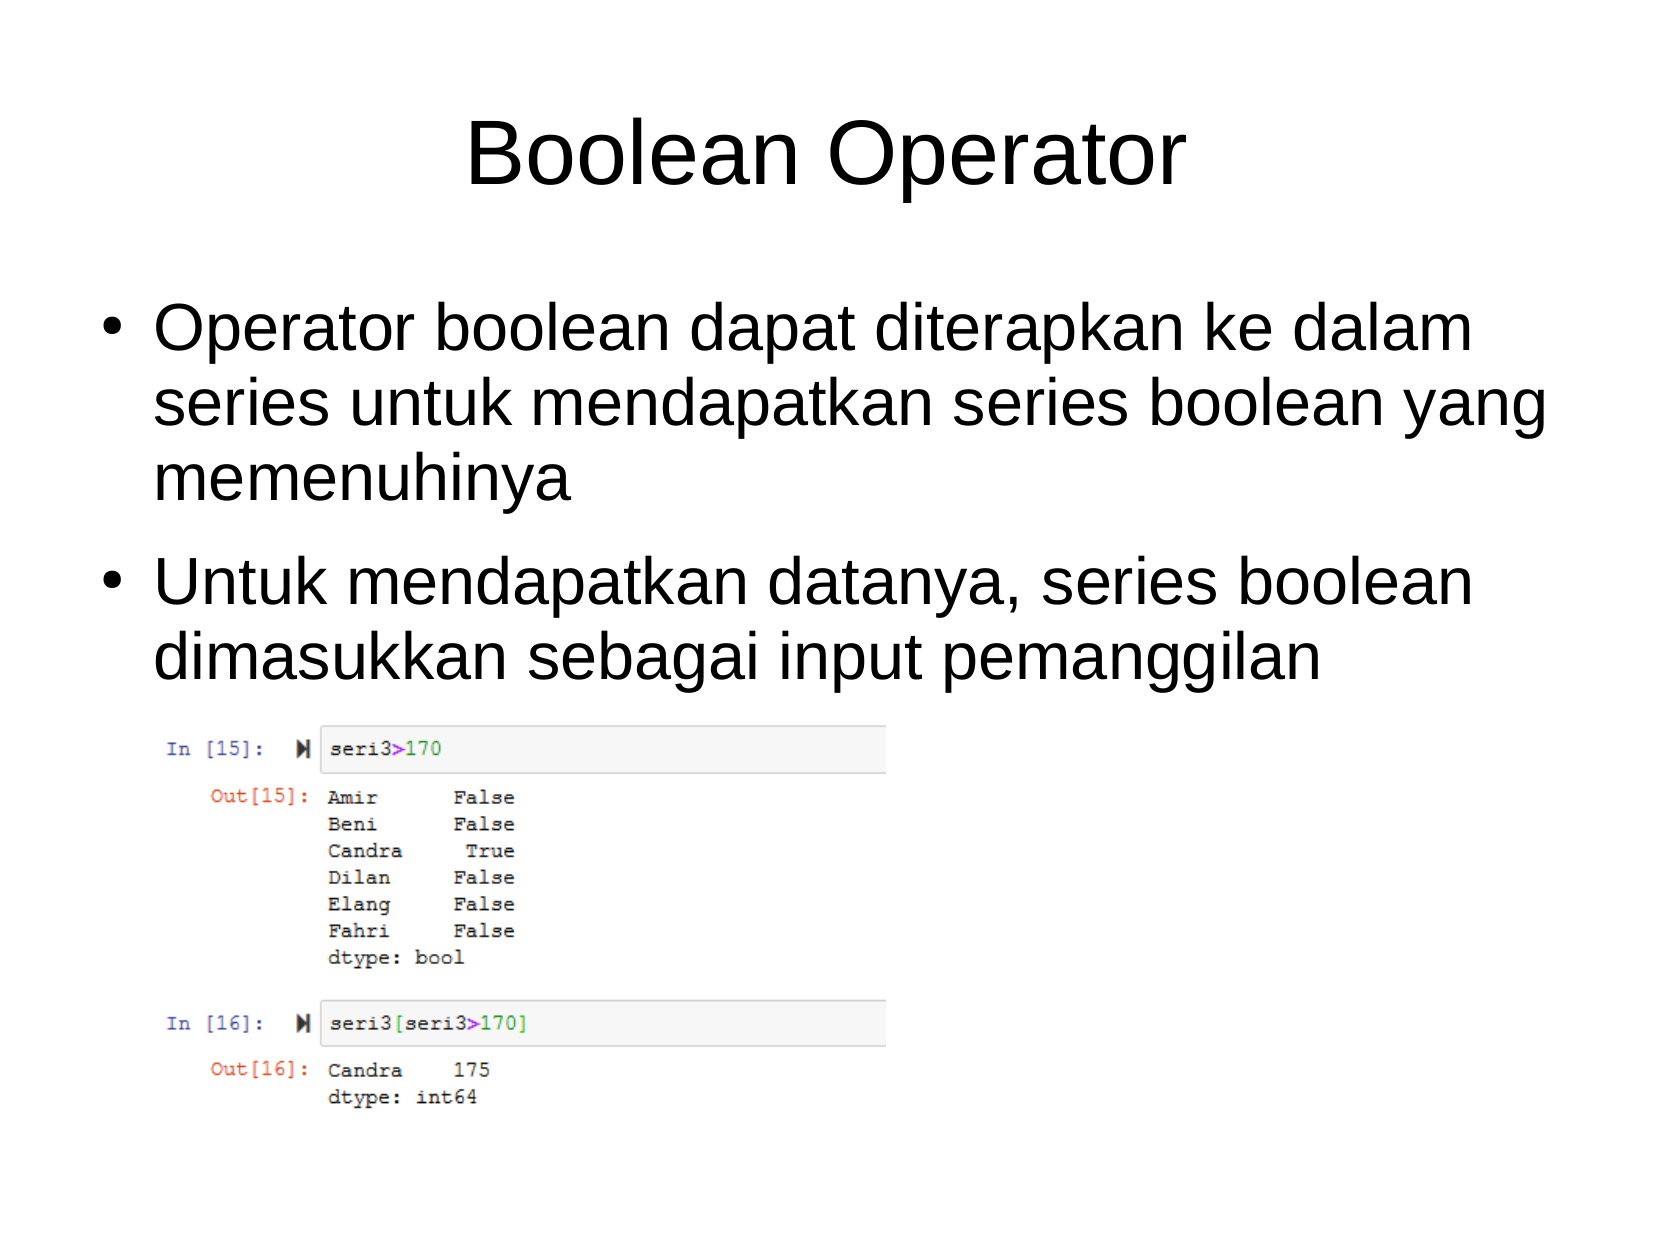

# Boolean Operator
Operator boolean dapat diterapkan ke dalam series untuk mendapatkan series boolean yang memenuhinya
Untuk mendapatkan datanya, series boolean dimasukkan sebagai input pemanggilan